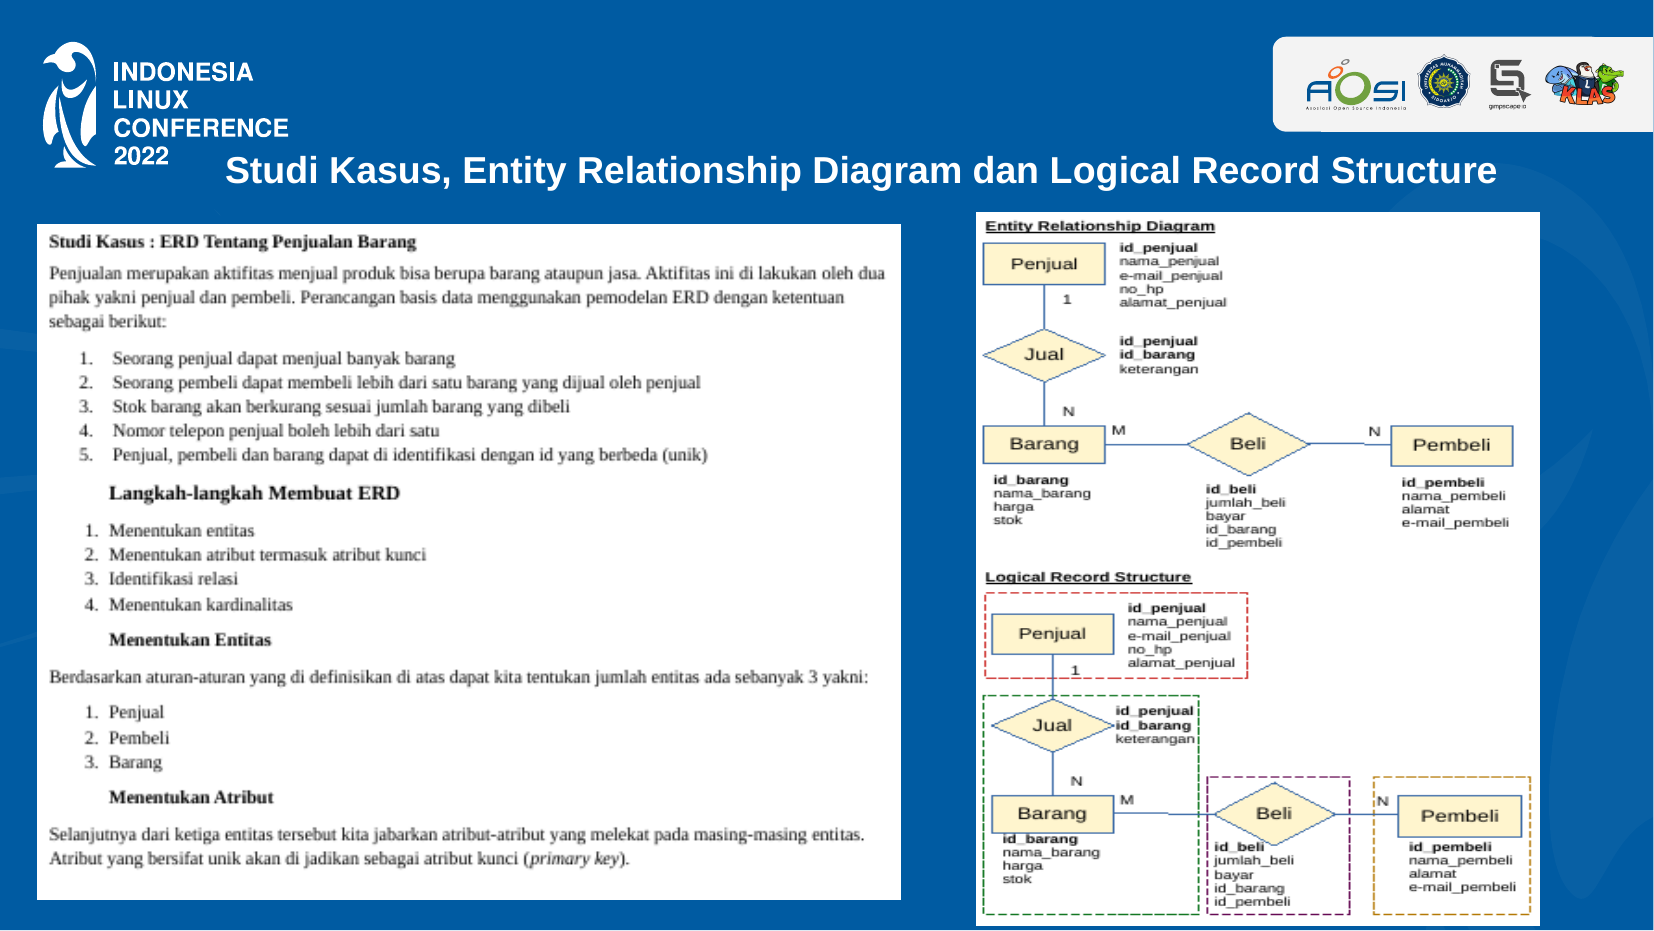

# Studi Kasus, Entity Relationship Diagram dan Logical Record Structure